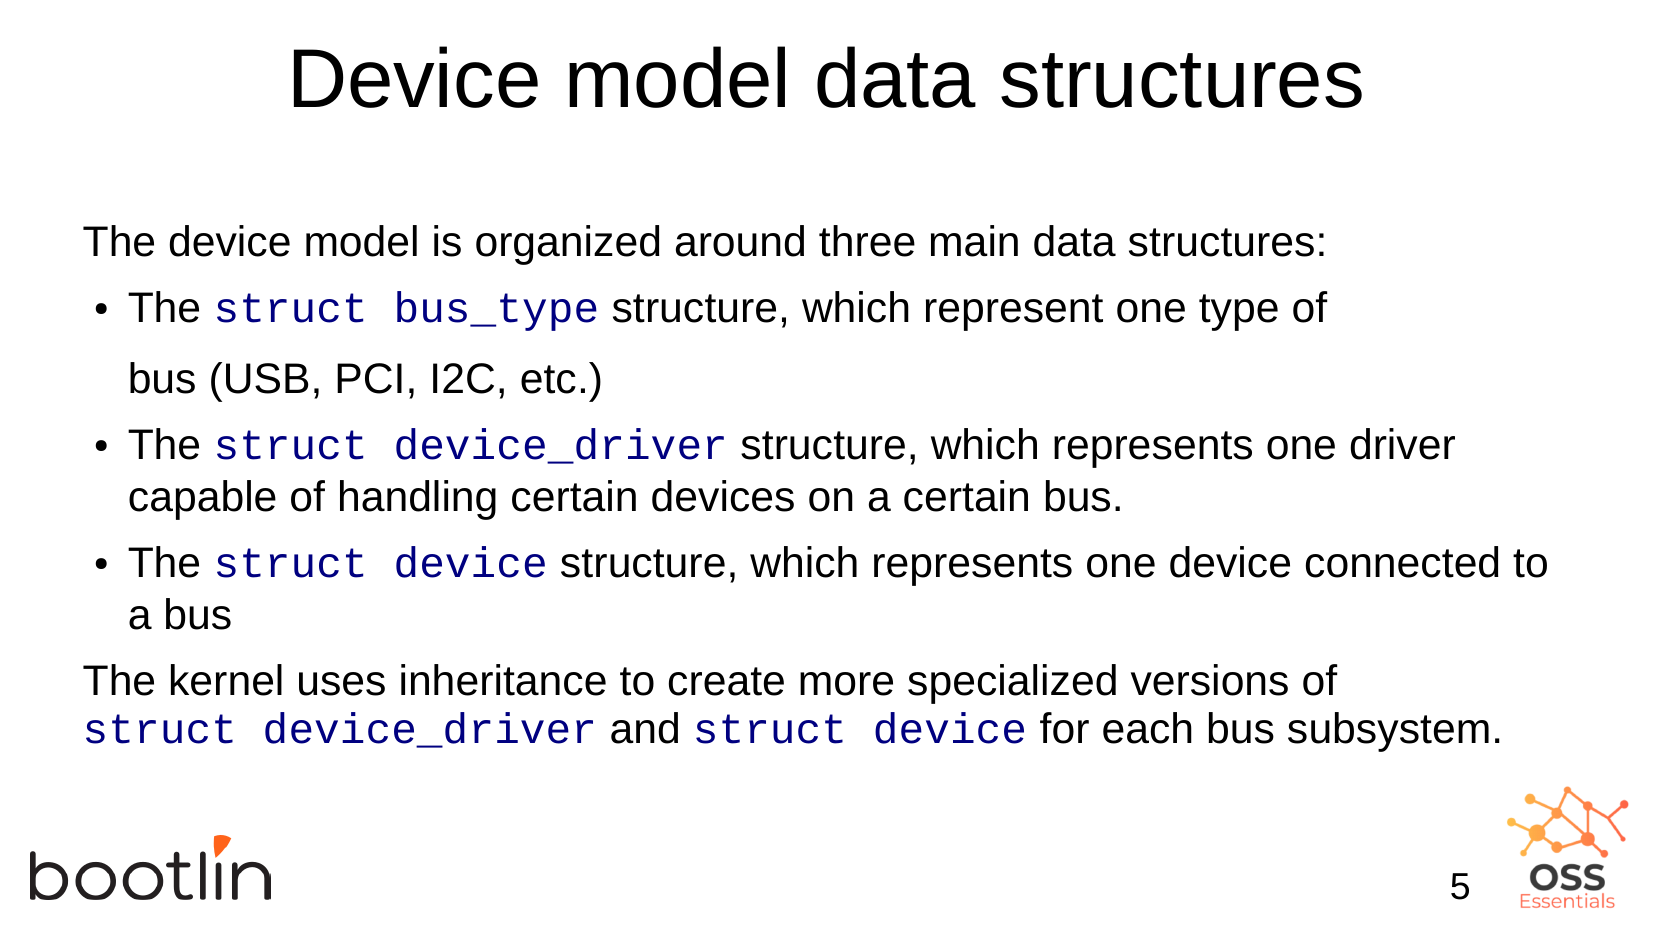

# Device model data structures
The device model is organized around three main data structures:
The struct bus_type structure, which represent one type of
bus (USB, PCI, I2C, etc.)
The struct device_driver structure, which represents one driver capable of handling certain devices on a certain bus.
The struct device structure, which represents one device connected to a bus
The kernel uses inheritance to create more specialized versions of struct device_driver and struct device for each bus subsystem.